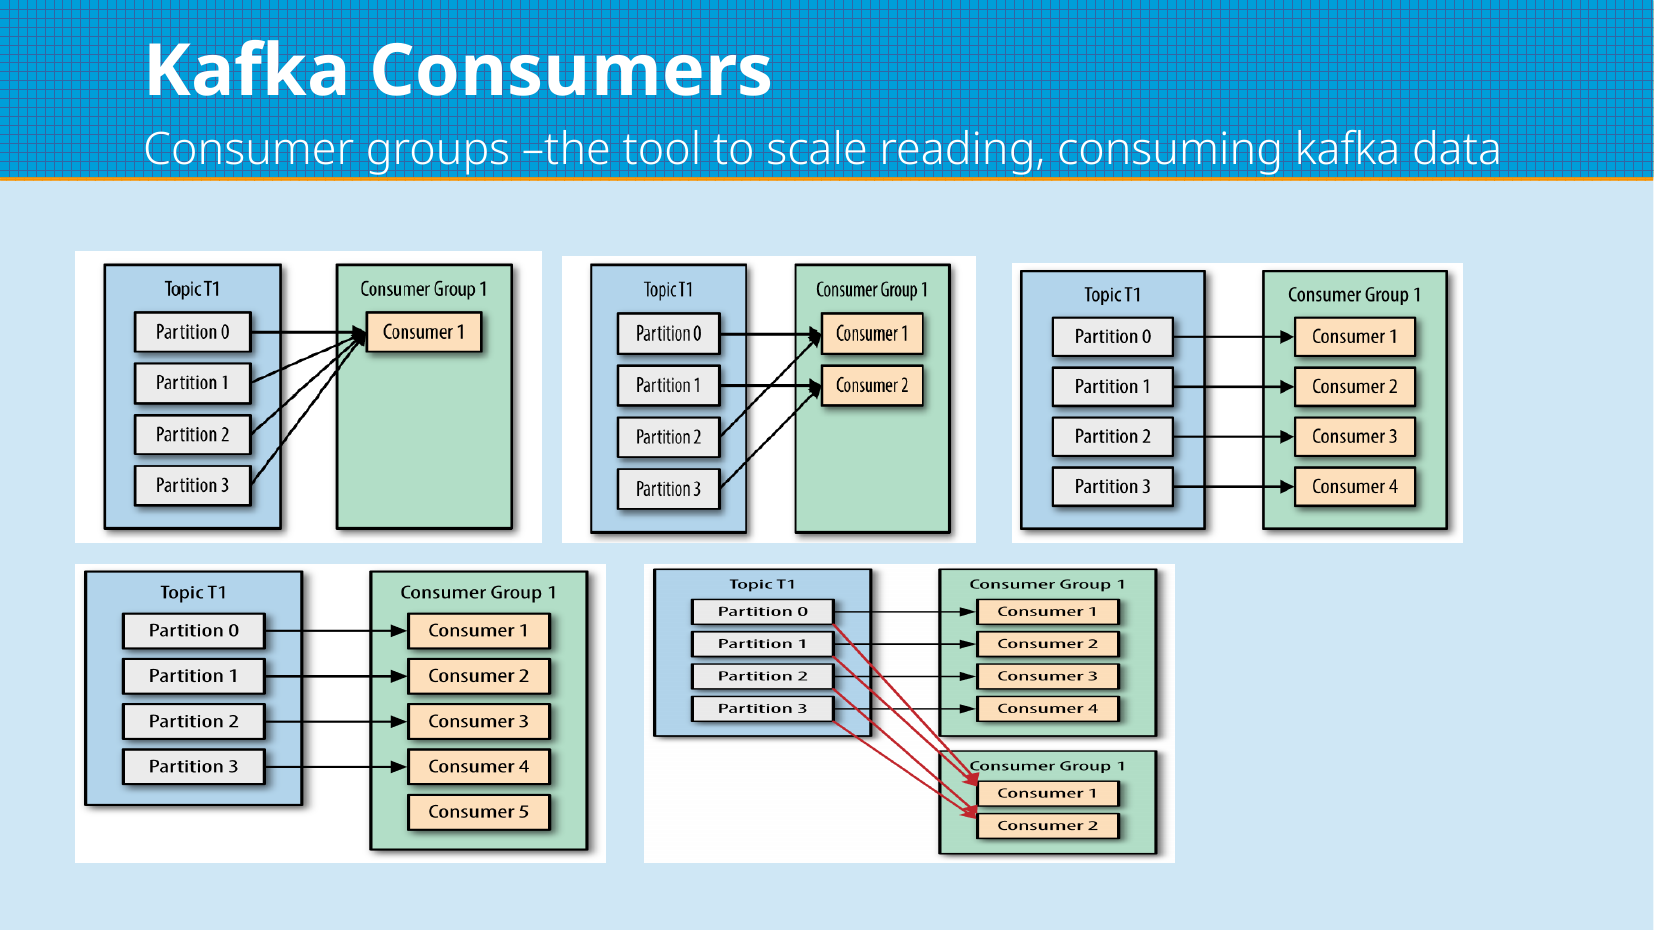

# Kafka Consumers Consumer groups –the tool to scale reading, consuming kafka data